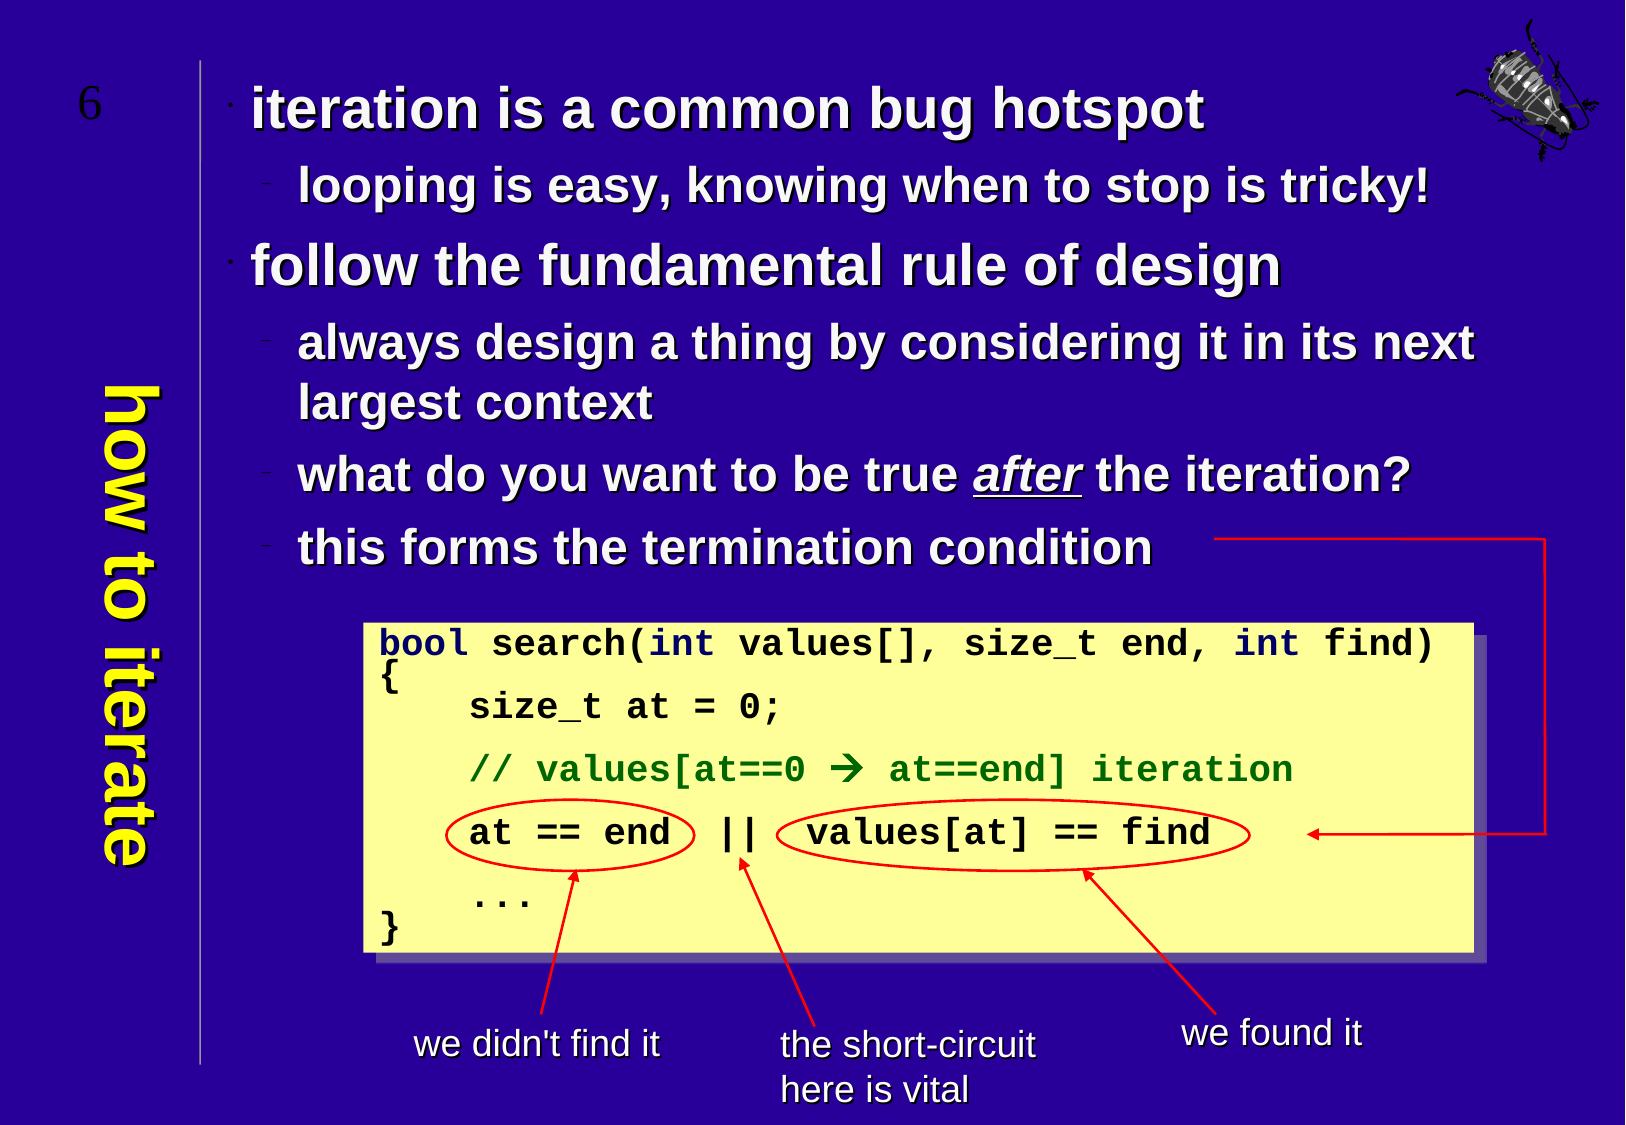

6
 iteration is a common bug hotspot
looping is easy, knowing when to stop is tricky!
 follow the fundamental rule of design
always design a thing by considering it in its next largest context
what do you want to be true after the iteration?
this forms the termination condition
# how to iterate
bool search(int values[], size_t end, int find)
{
 size_t at = 0;
 // values[at==0  at==end] iteration
 at == end || values[at] == find
 ...
}
we found it
we didn't find it
the short-circuit
here is vital